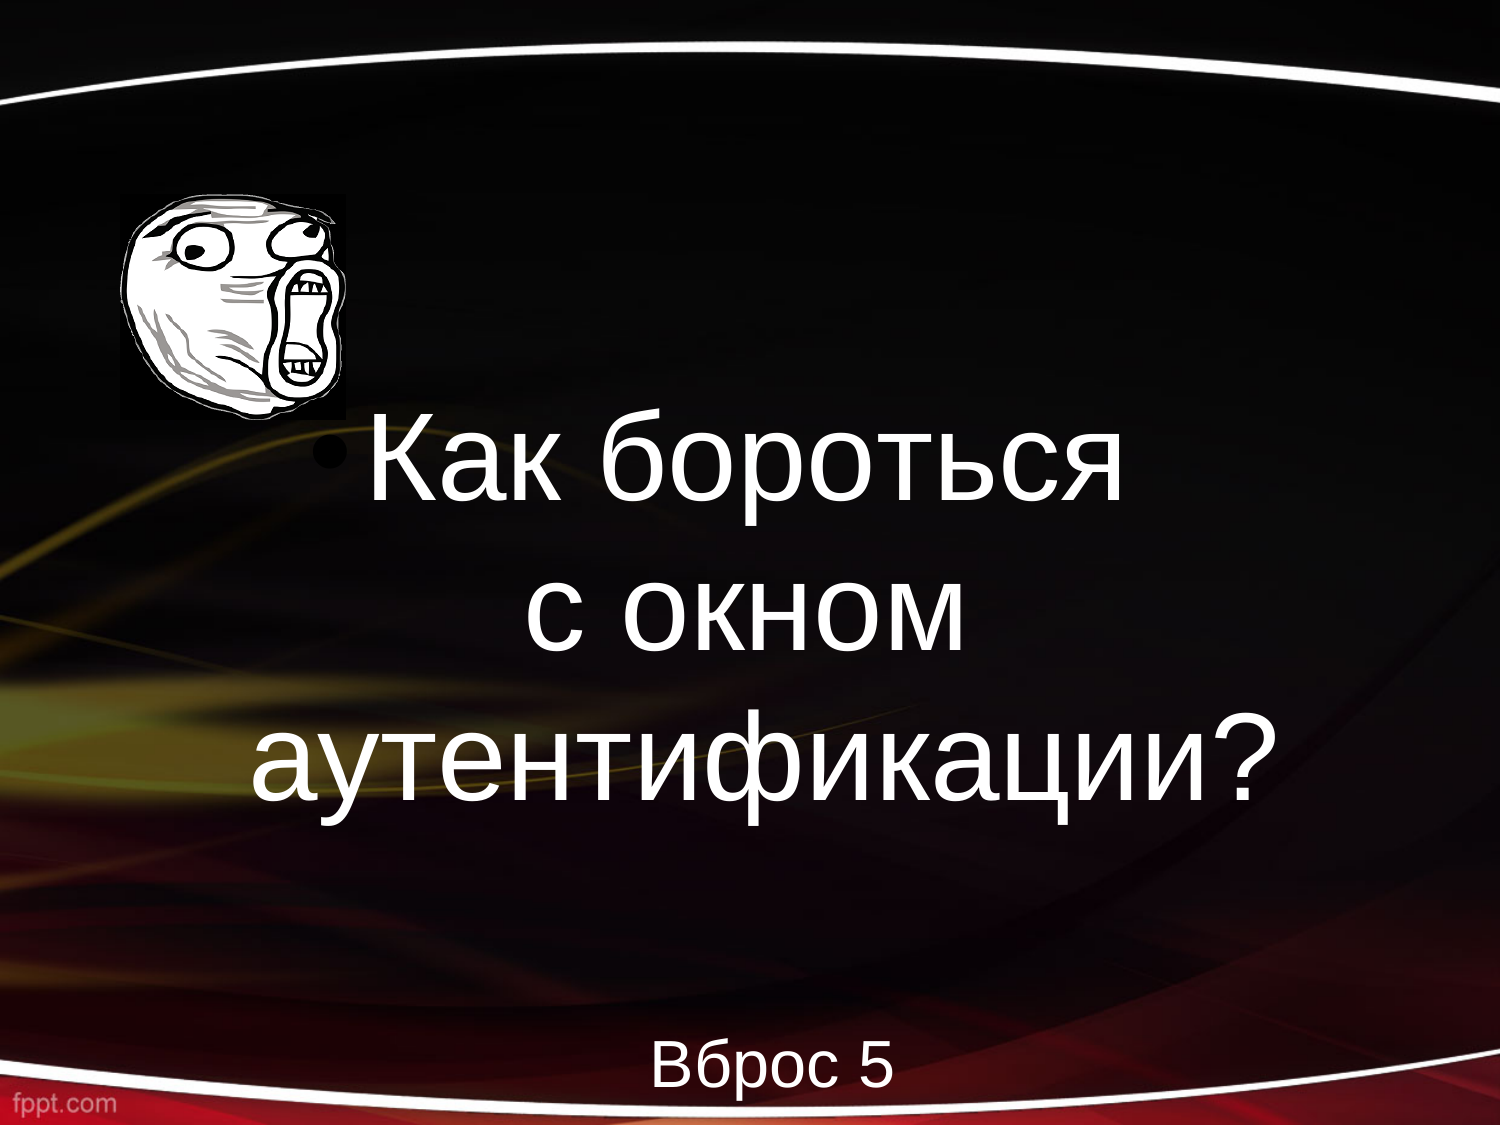

Как бороться
с окном
аутентификации?
# Вброс 5